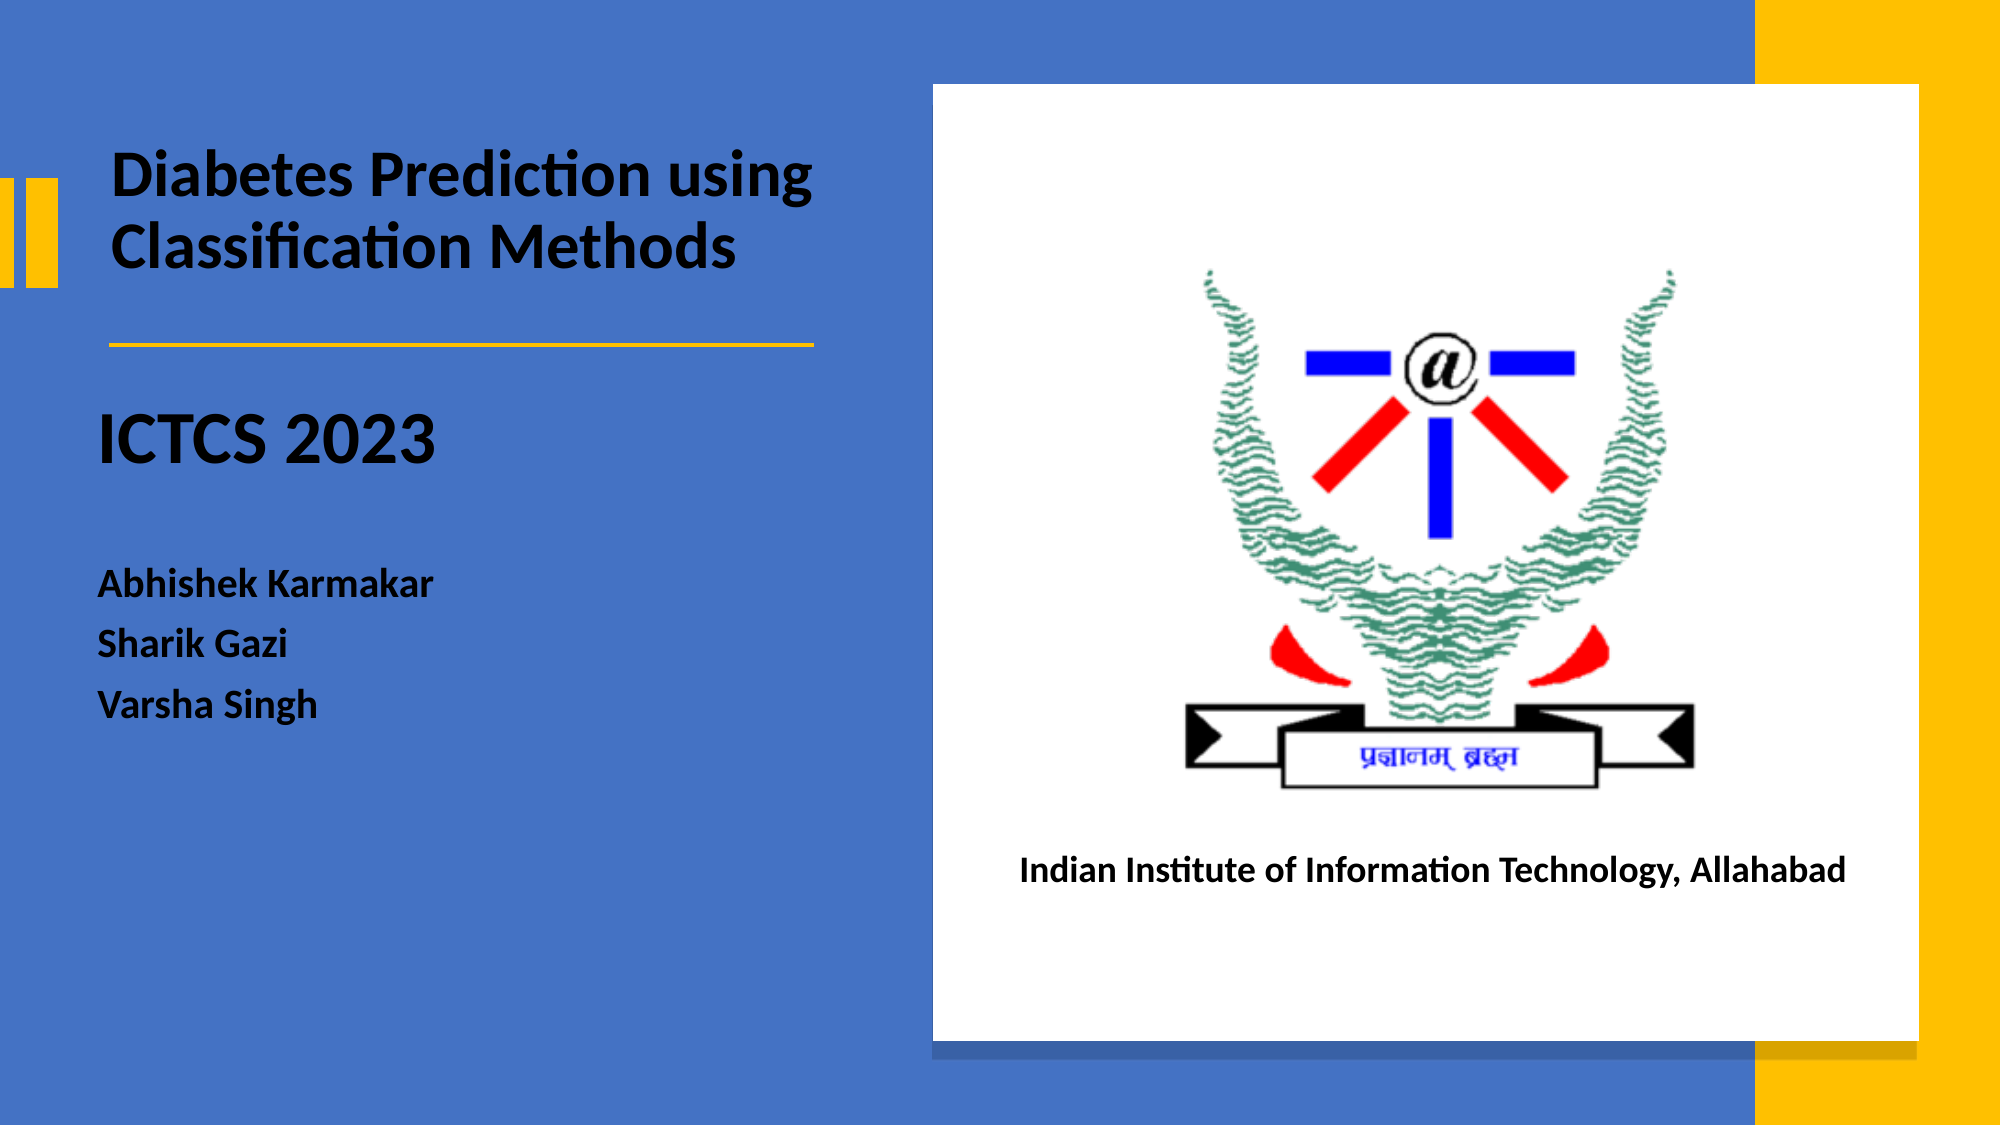

# Diabetes Prediction using Classification Methods
ICTCS 2023
Abhishek Karmakar
Sharik Gazi
Varsha Singh
Indian Institute of Information Technology, Allahabad